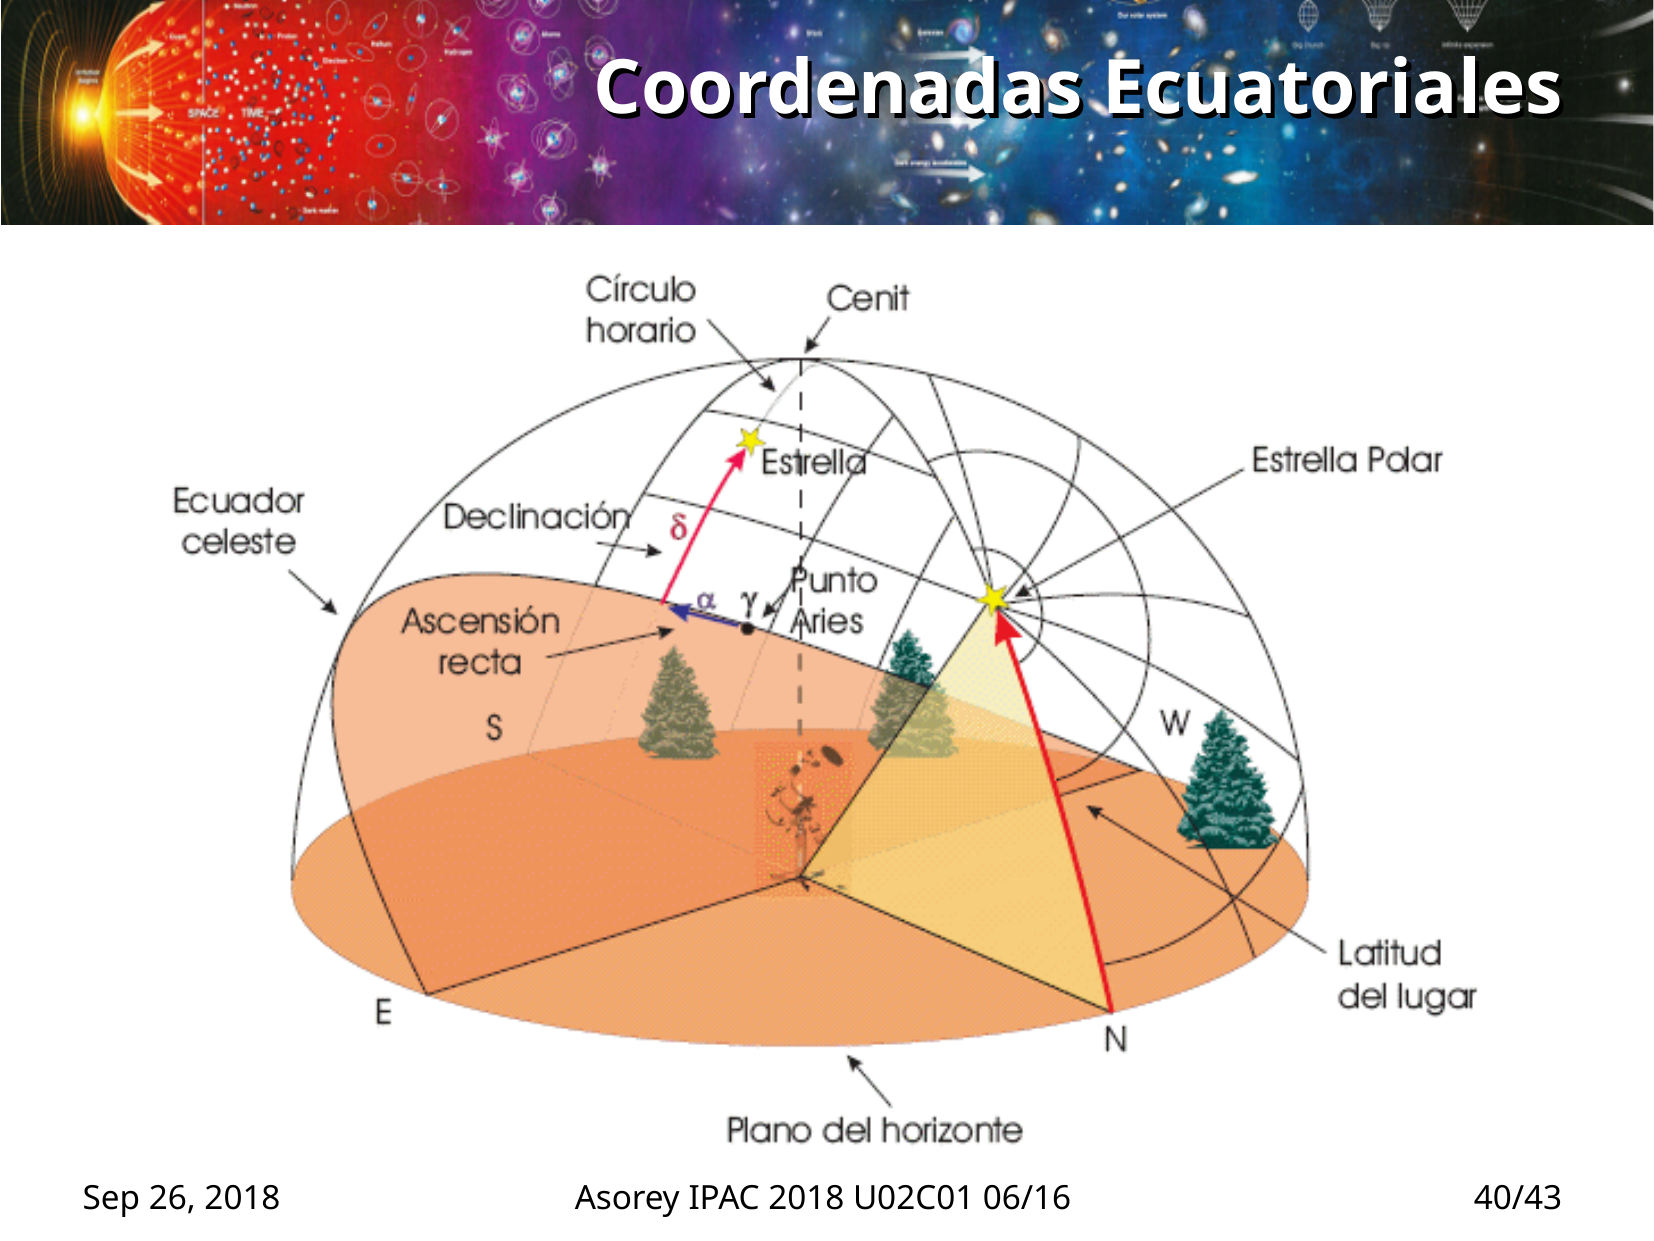

# Coordenadas Ecuatoriales
Sep 26, 2018
Asorey IPAC 2018 U02C01 06/16
40